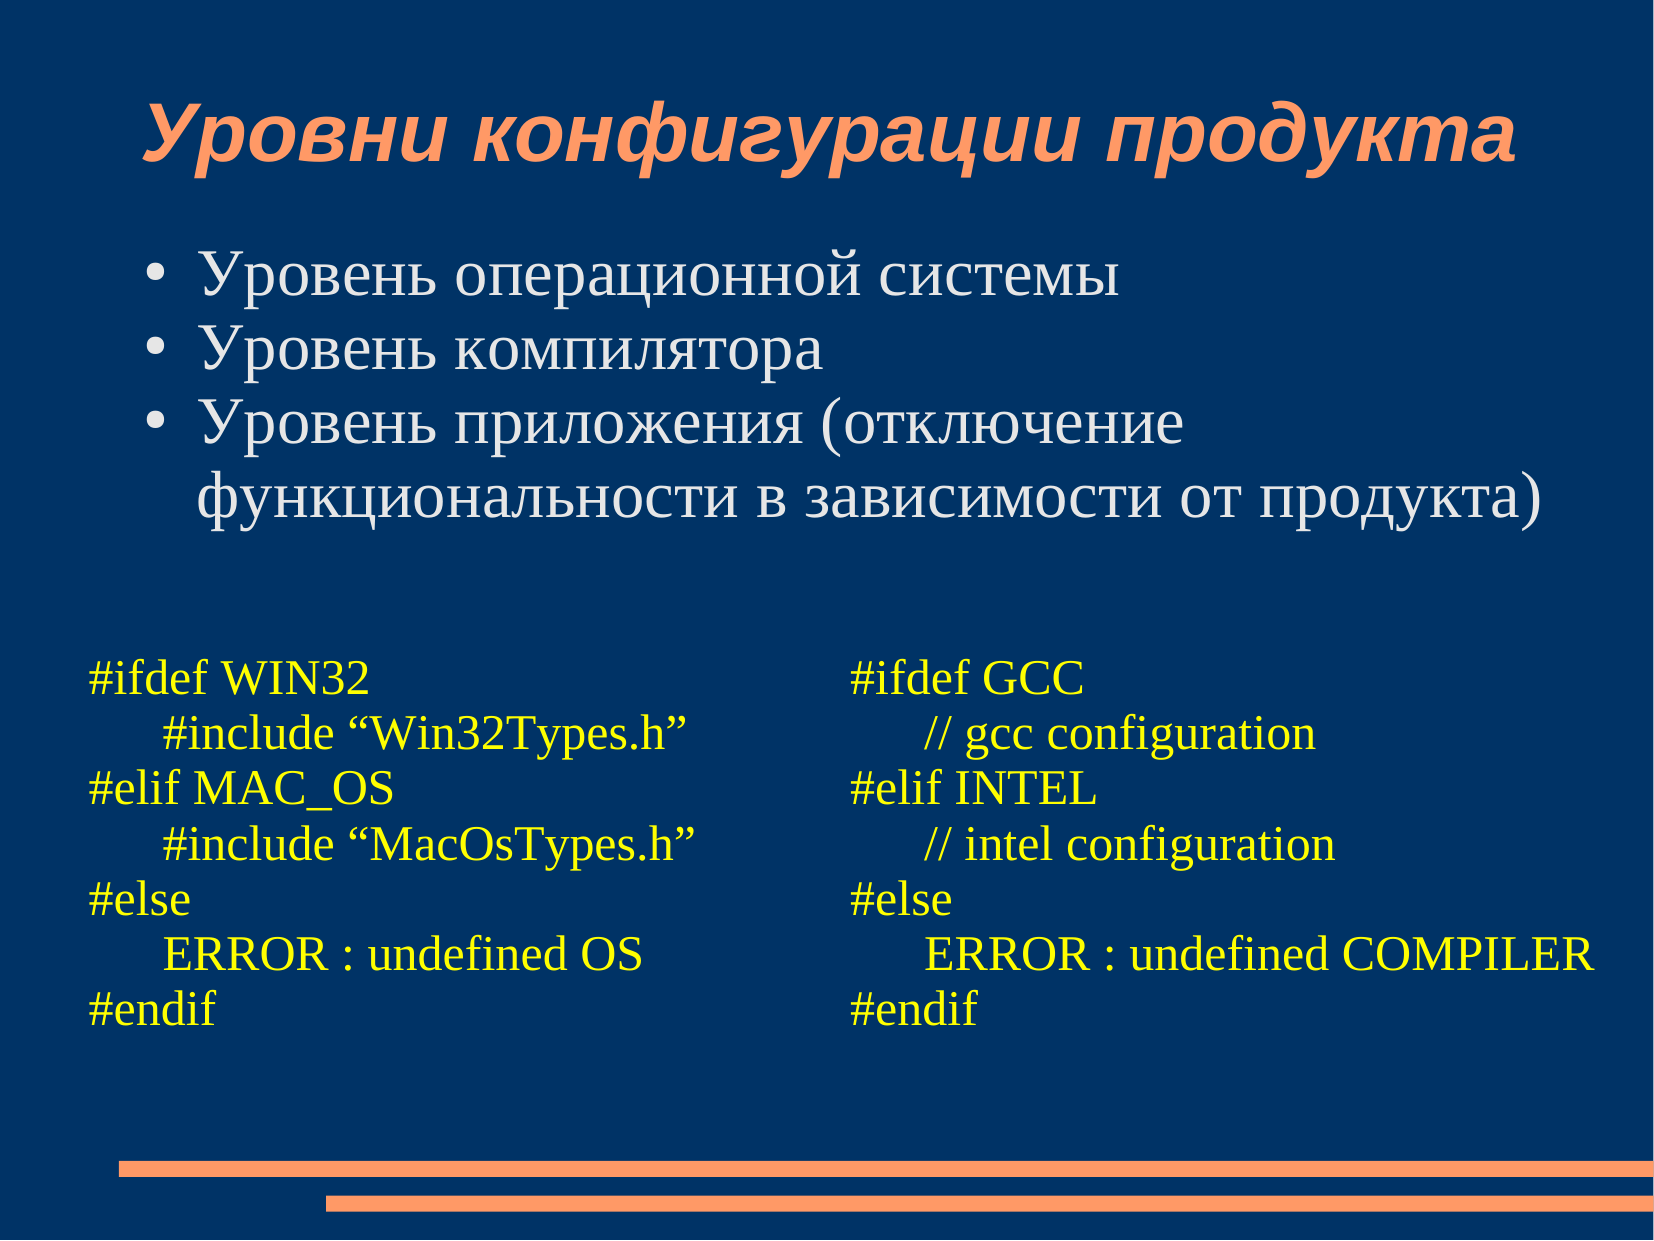

# Уровни конфигурации продукта
Уровень операционной системы
Уровень компилятора
Уровень приложения (отключение функциональности в зависимости от продукта)
#ifdef WIN32
	#include “Win32Types.h”
#elif MAC_OS
	#include “MacOsTypes.h”
#else
	ERROR : undefined OS
#endif
#ifdef GCC
	// gcc configuration
#elif INTEL
	// intel configuration
#else
	ERROR : undefined COMPILER
#endif